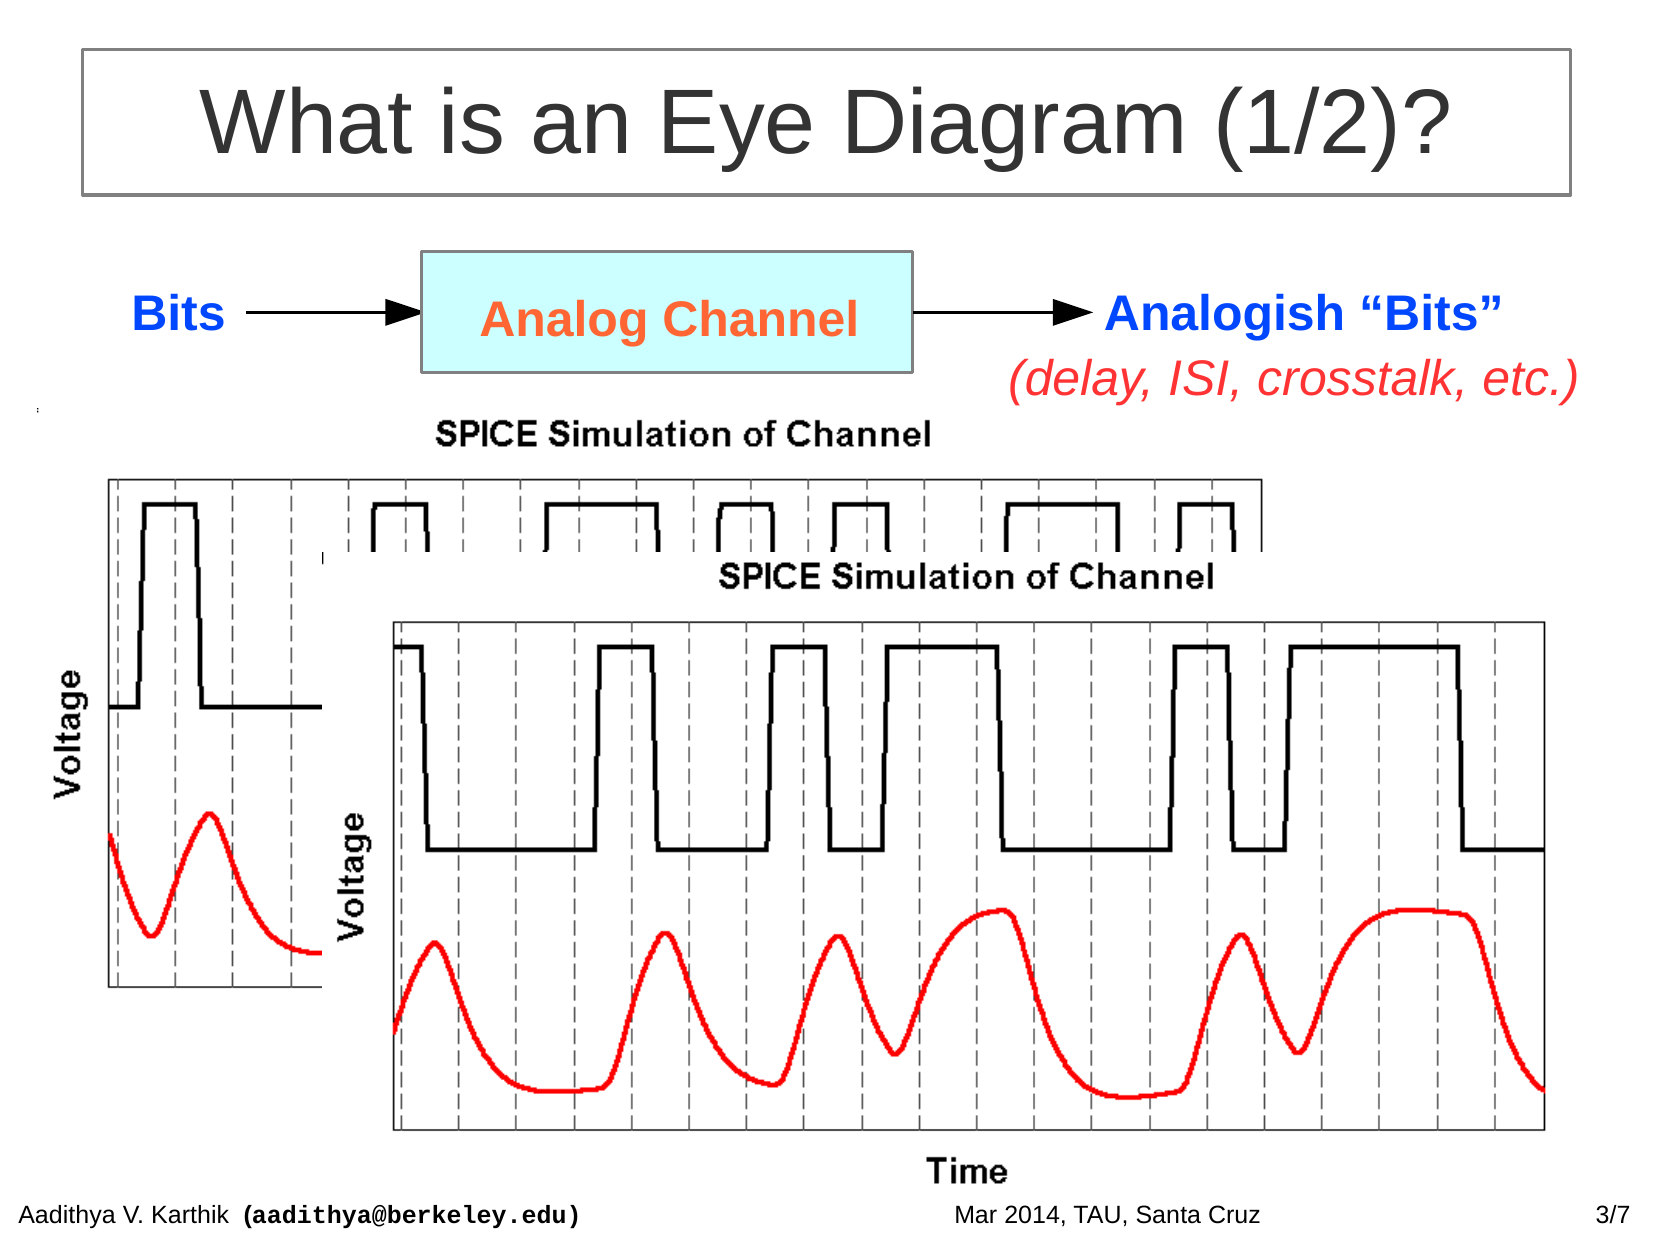

# What is an Eye Diagram (1/2)?
Bits
Analogish “Bits”
Analog Channel
(delay, ISI, crosstalk, etc.)